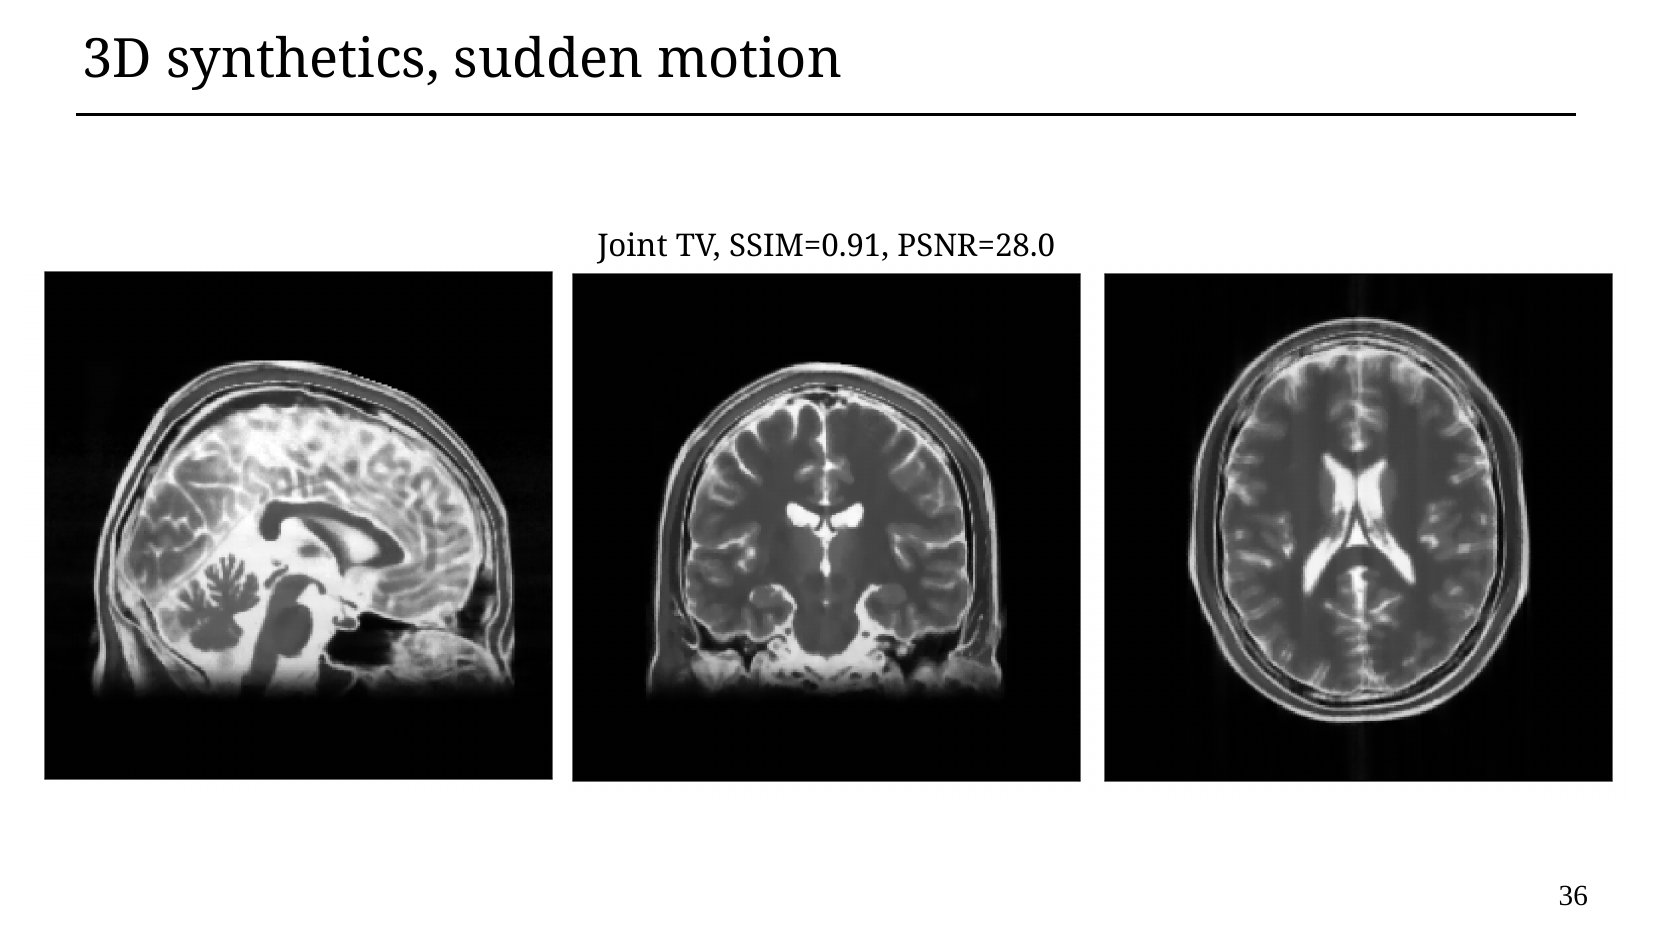

# 3D synthetics, sudden motion
Joint TV, SSIM=0.91, PSNR=28.0